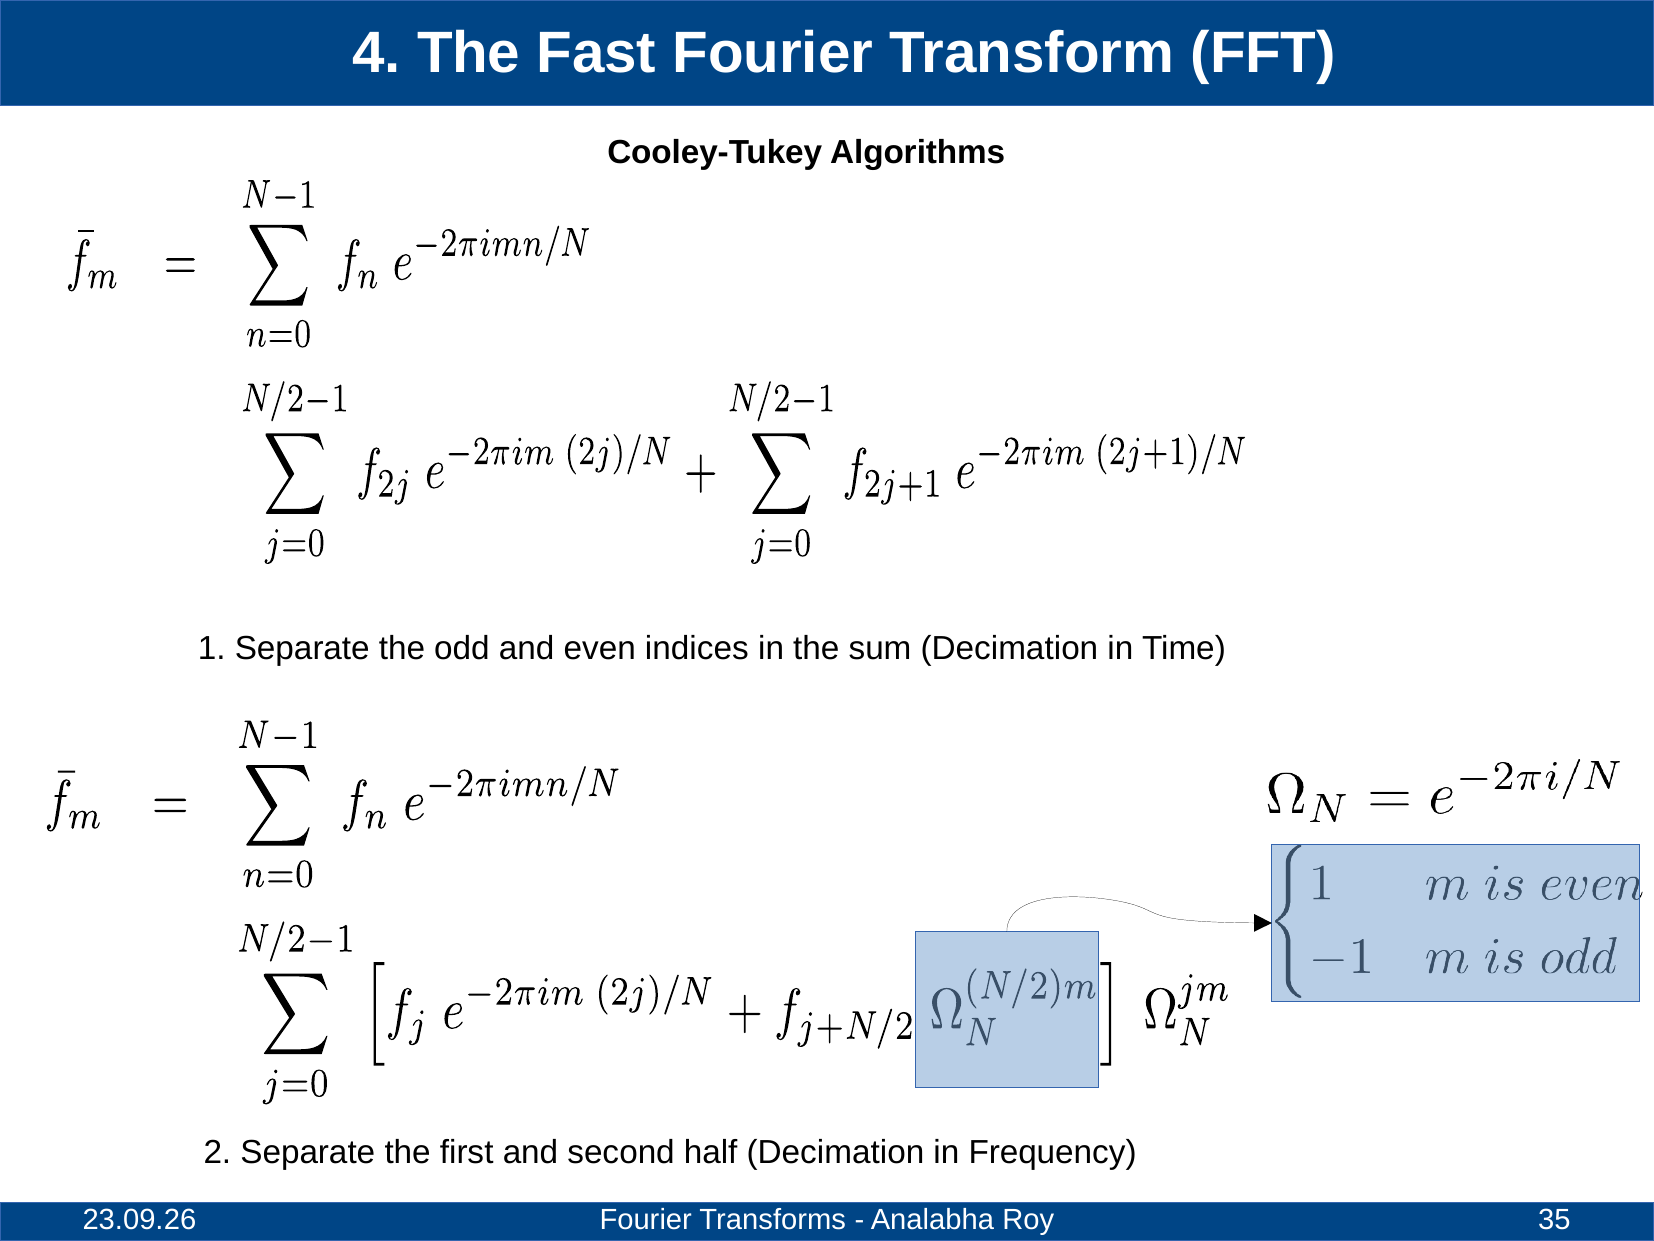

# 4. The Fast Fourier Transform (FFT)
Cooley-Tukey Algorithms
1. Separate the odd and even indices in the sum (Decimation in Time)
2. Separate the first and second half (Decimation in Frequency)
Your name here (insert->page number)
35